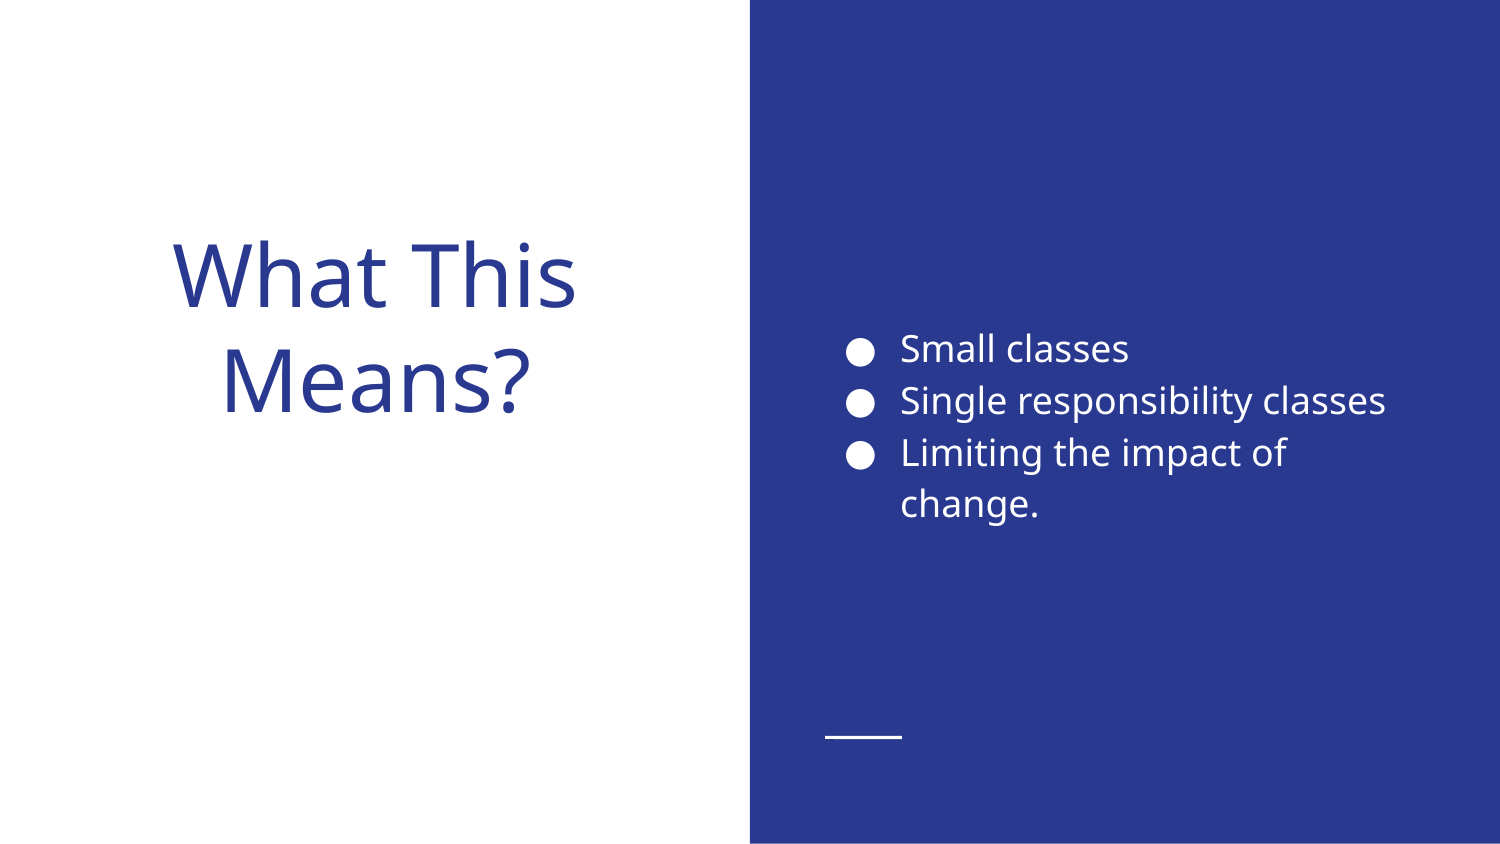

Small classes
Single responsibility classes
Limiting the impact of change.
# What This Means?